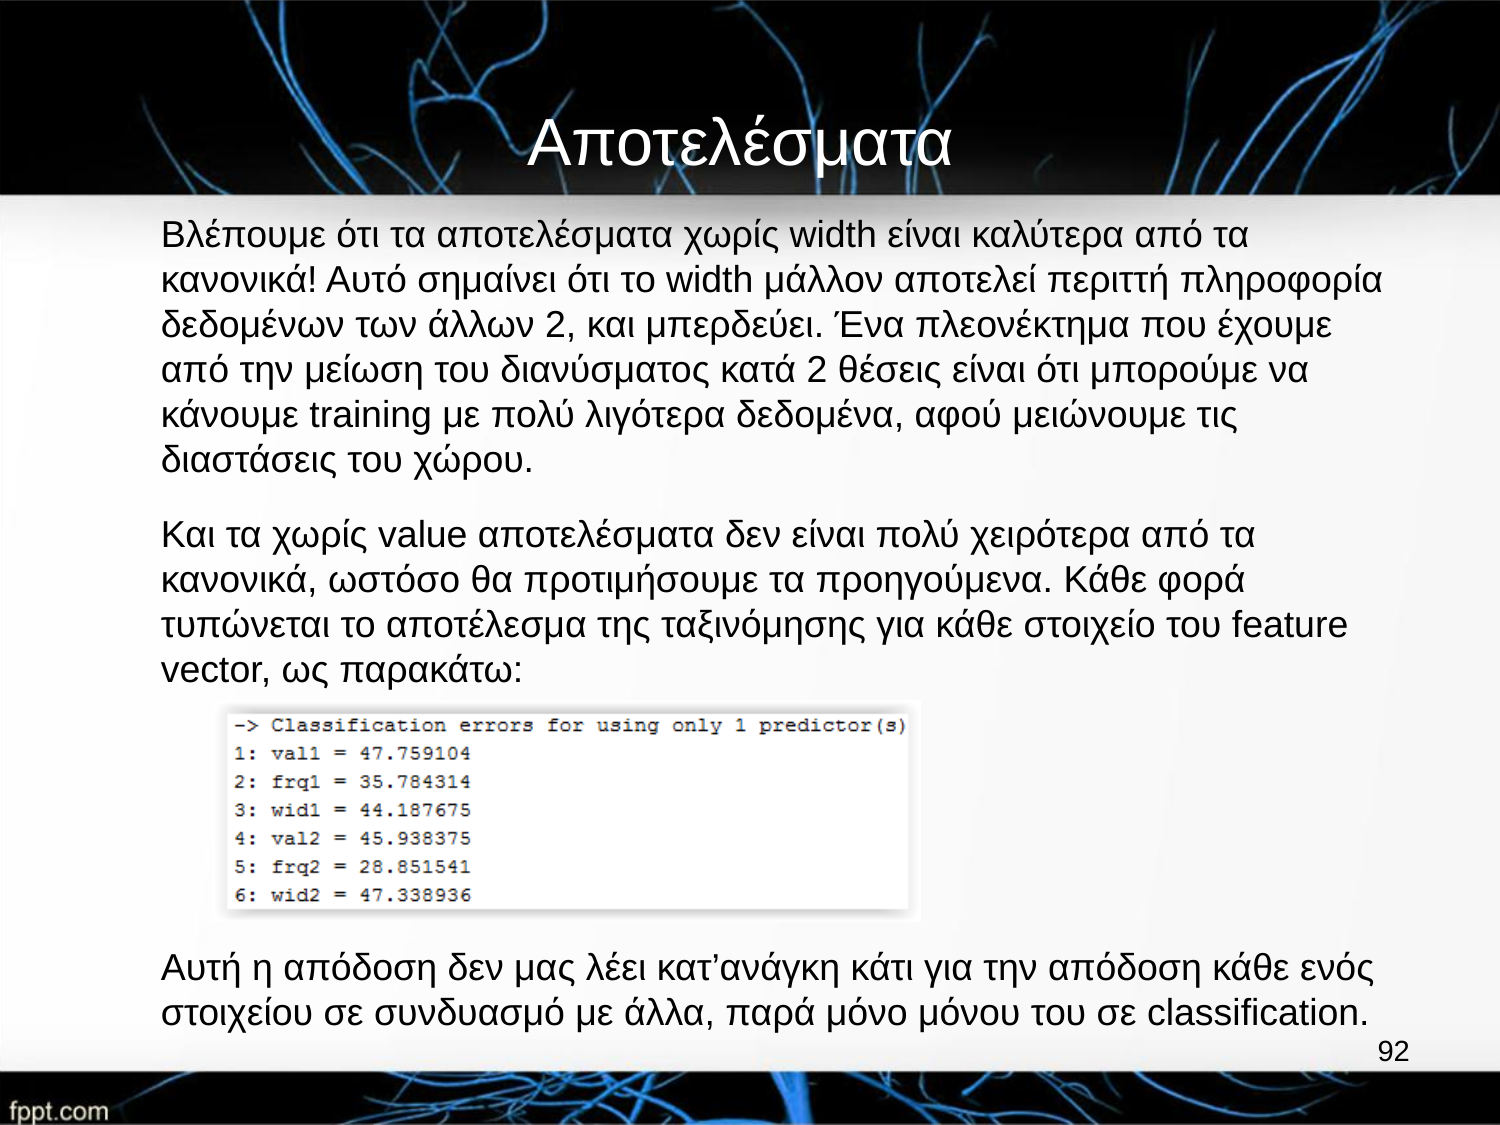

# Αποτελέσματα
Βλέπουμε ότι τα αποτελέσματα χωρίς width είναι καλύτερα από τα κανονικά! Αυτό σημαίνει ότι το width μάλλον αποτελεί περιττή πληροφορία δεδομένων των άλλων 2, και μπερδεύει. Ένα πλεονέκτημα που έχουμε από την μείωση του διανύσματος κατά 2 θέσεις είναι ότι μπορούμε να κάνουμε training με πολύ λιγότερα δεδομένα, αφού μειώνουμε τις διαστάσεις του χώρου.
Και τα χωρίς value αποτελέσματα δεν είναι πολύ χειρότερα από τα κανονικά, ωστόσο θα προτιμήσουμε τα προηγούμενα. Κάθε φορά τυπώνεται το αποτέλεσμα της ταξινόμησης για κάθε στοιχείο του feature vector, ως παρακάτω:
Αυτή η απόδοση δεν μας λέει κατ’ανάγκη κάτι για την απόδοση κάθε ενός στοιχείου σε συνδυασμό με άλλα, παρά μόνο μόνου του σε classification.
92